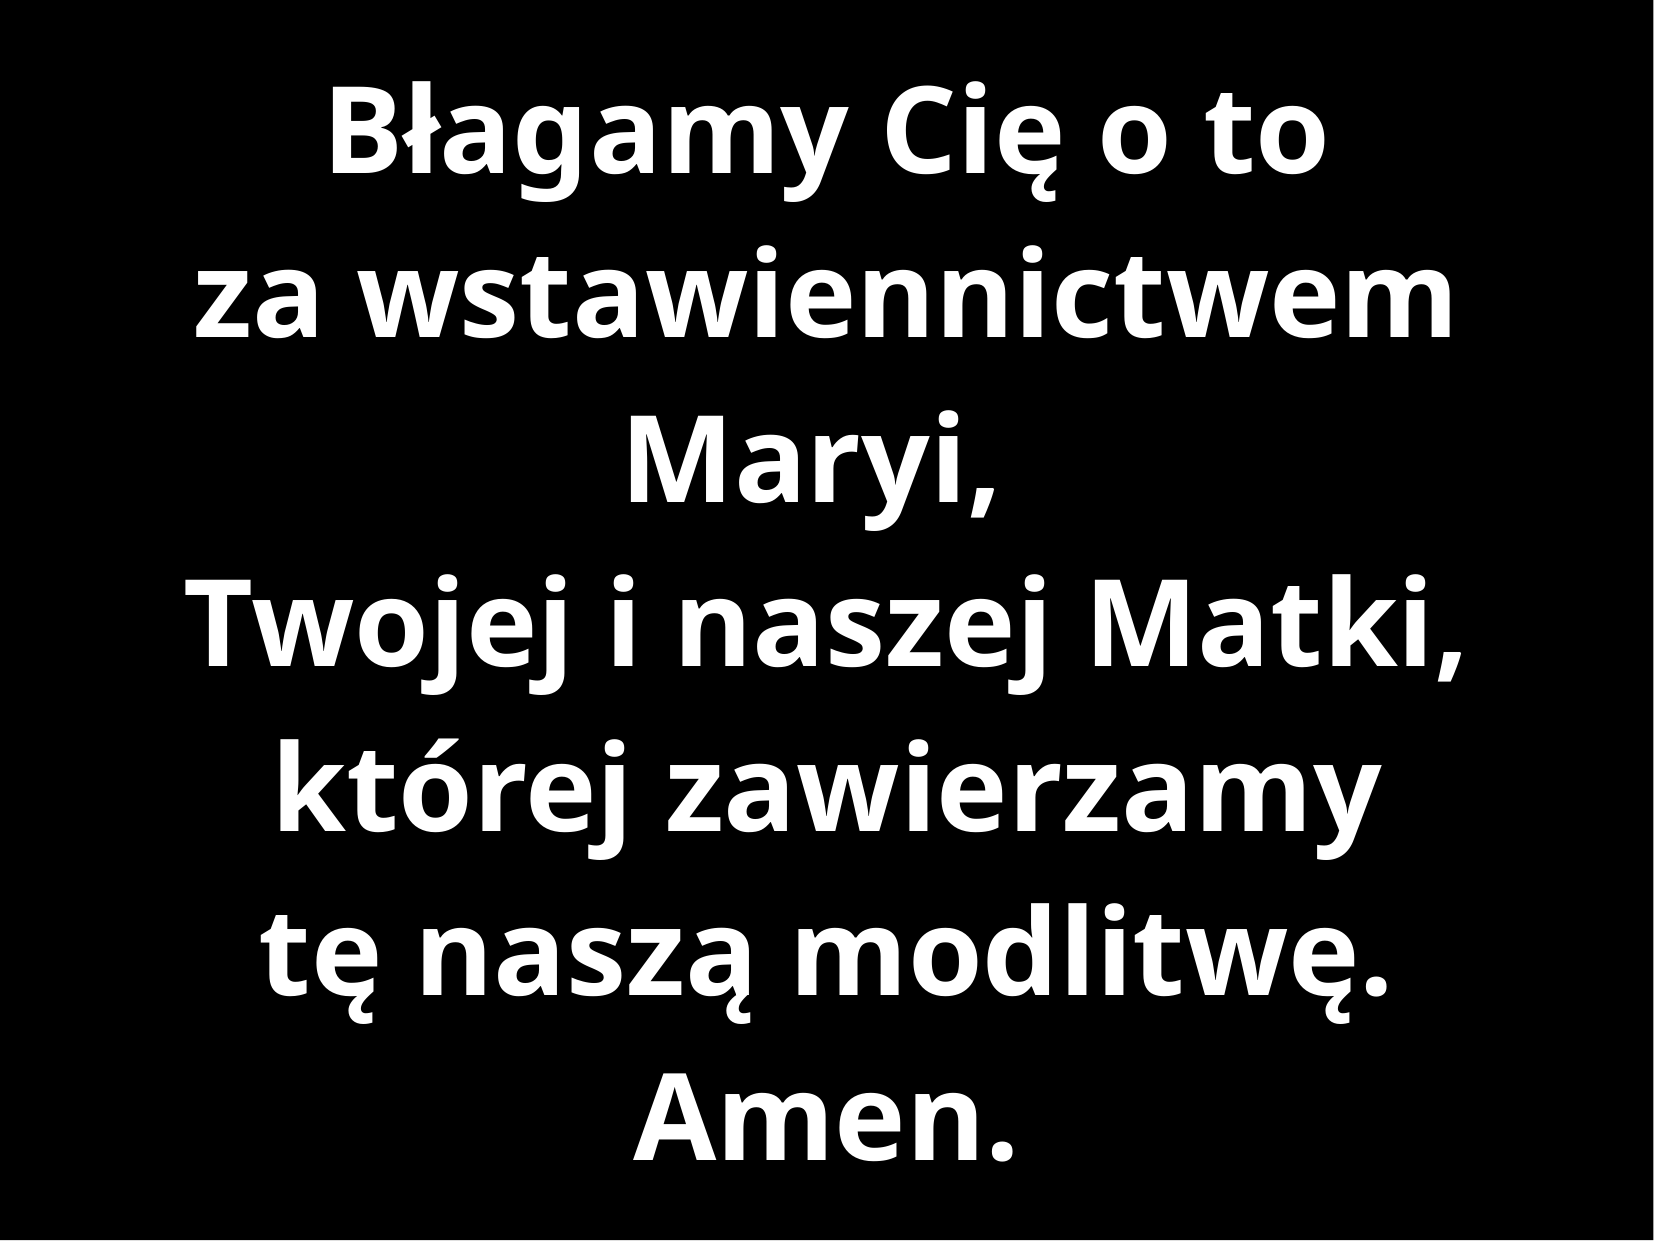

# Błagamy Cię o to za wstawiennictwem Maryi, Twojej i naszej Matki, której zawierzamy tę naszą modlitwę. Amen.